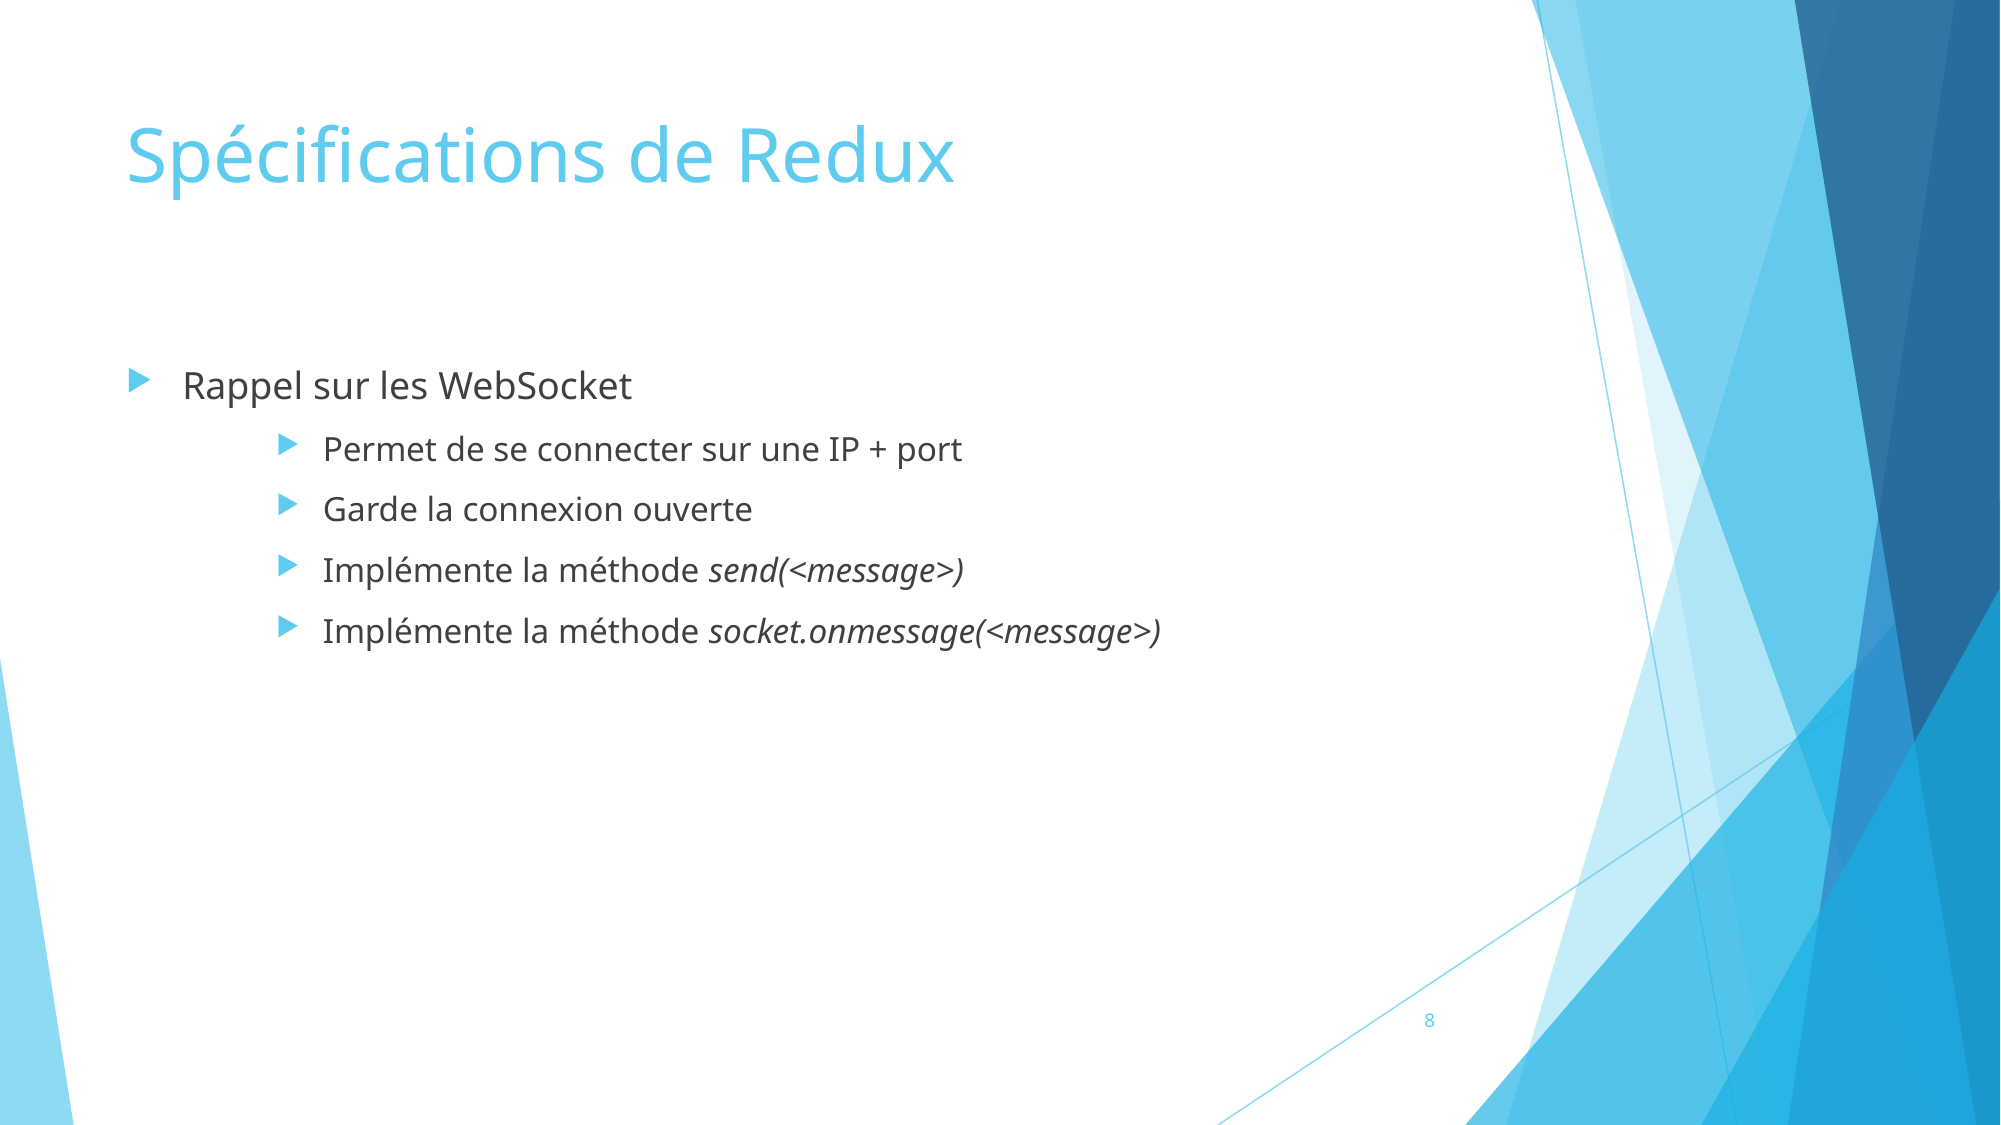

# Spécifications de Redux
Rappel sur les WebSocket
Permet de se connecter sur une IP + port
Garde la connexion ouverte
Implémente la méthode send(<message>)
Implémente la méthode socket.onmessage(<message>)